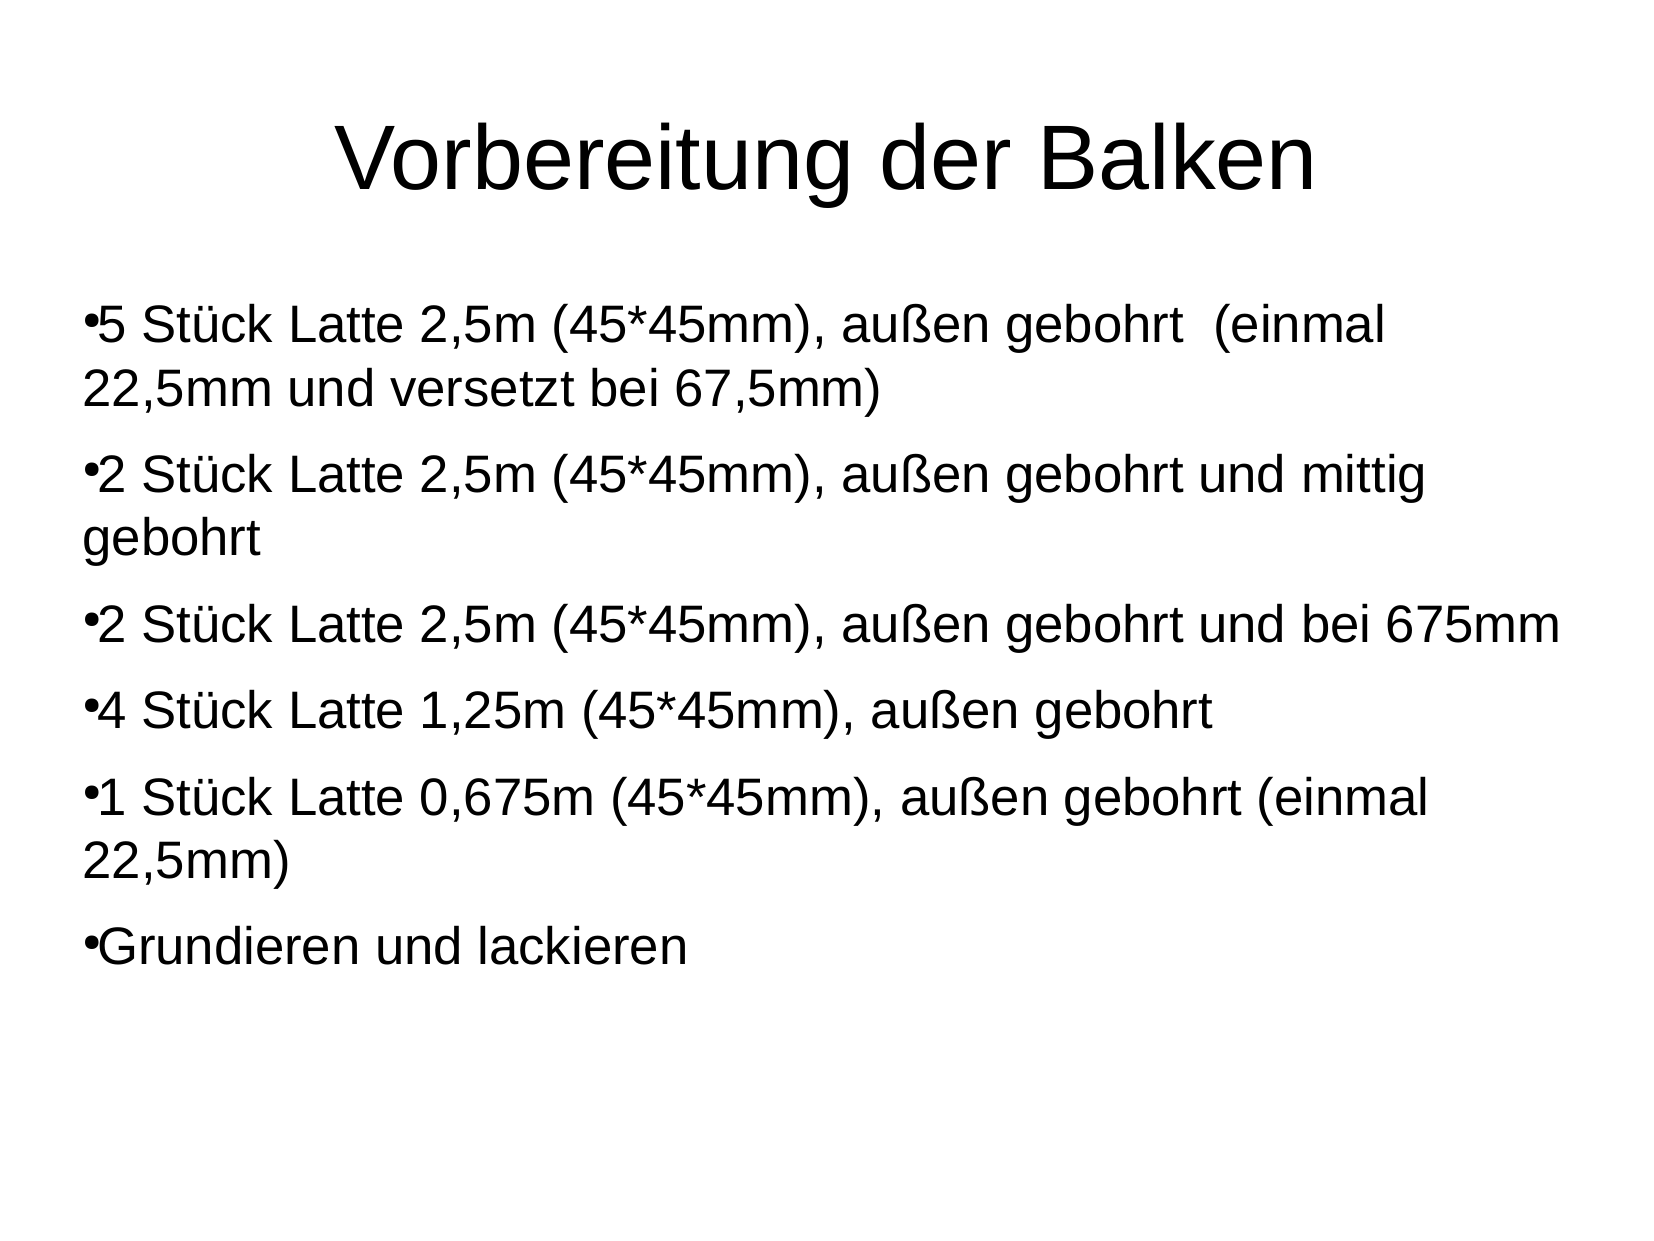

# Vorbereitung der Balken
5 Stück Latte 2,5m (45*45mm), außen gebohrt (einmal 22,5mm und versetzt bei 67,5mm)
2 Stück Latte 2,5m (45*45mm), außen gebohrt und mittig gebohrt
2 Stück Latte 2,5m (45*45mm), außen gebohrt und bei 675mm
4 Stück Latte 1,25m (45*45mm), außen gebohrt
1 Stück Latte 0,675m (45*45mm), außen gebohrt (einmal 22,5mm)
Grundieren und lackieren